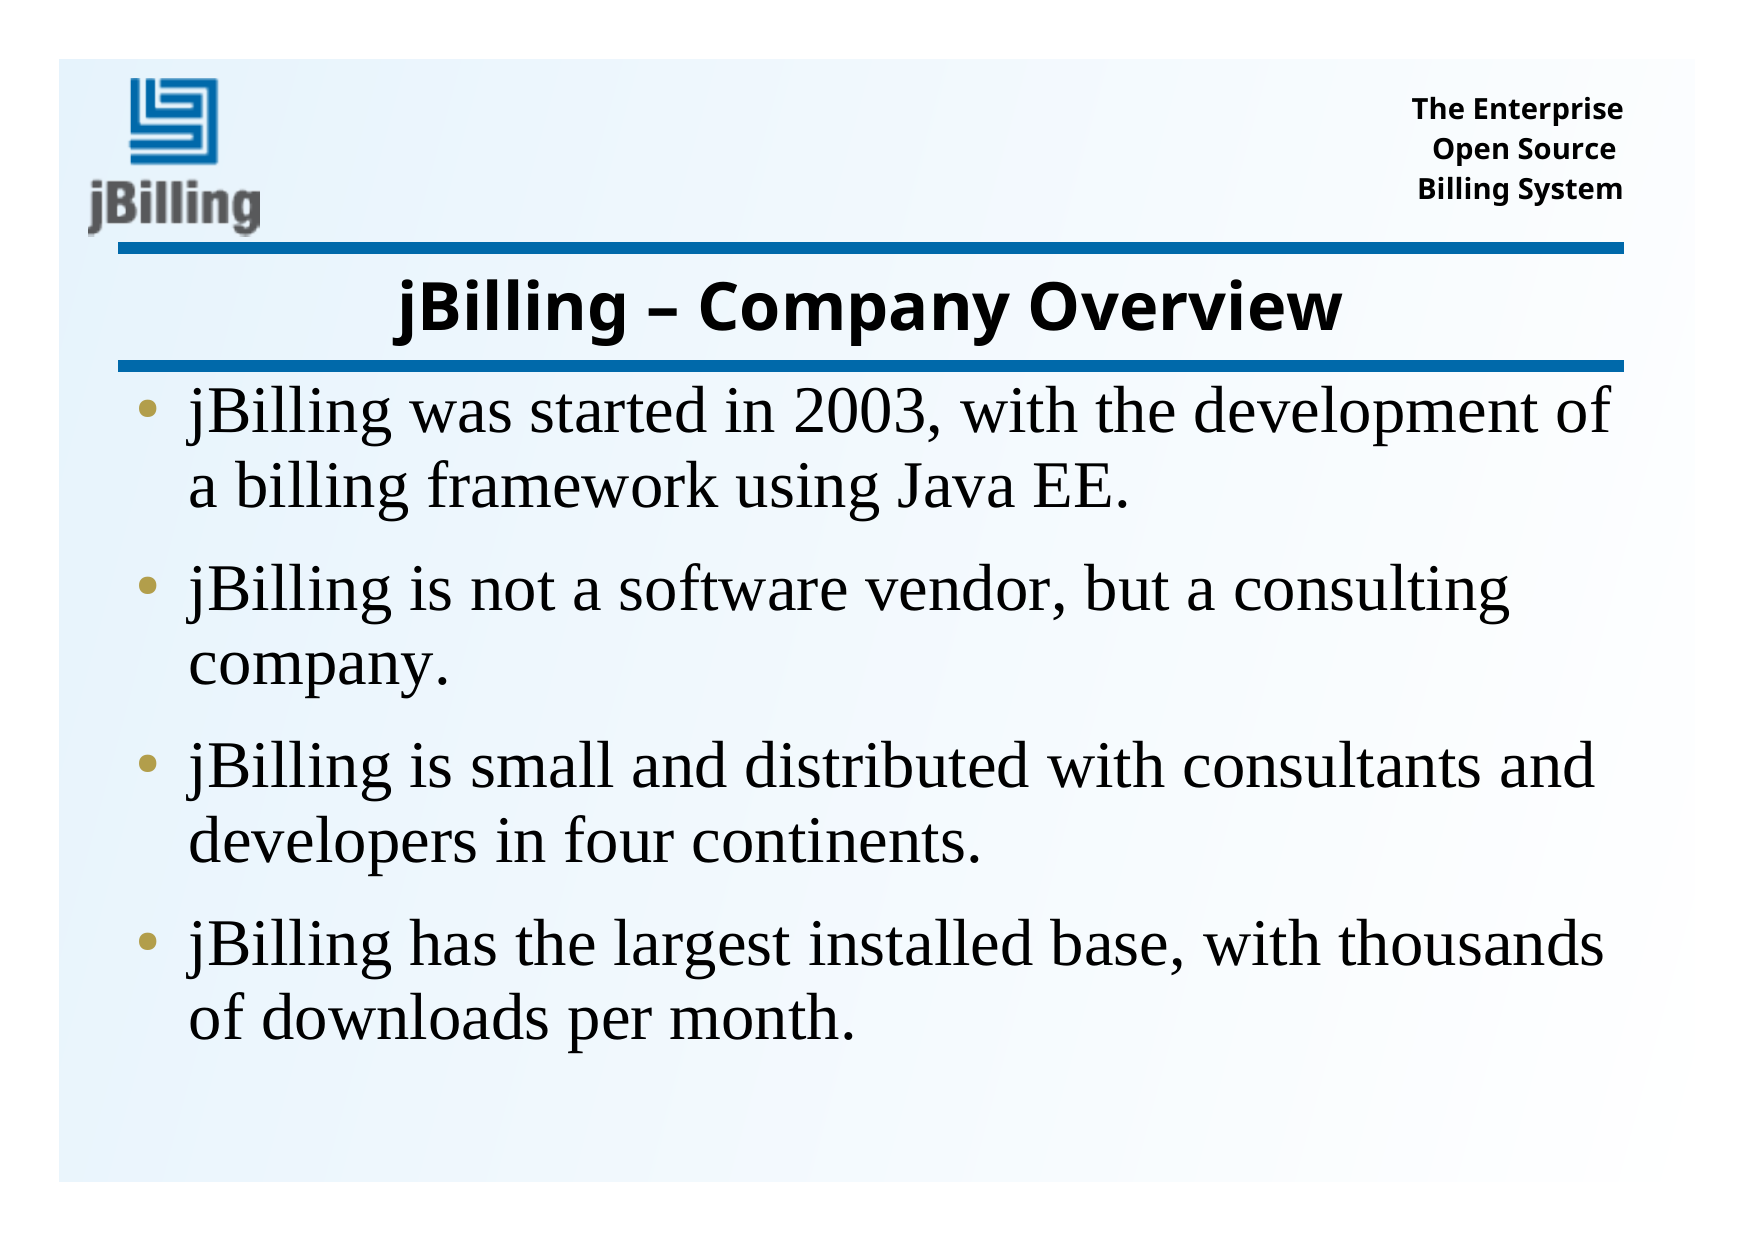

# jBilling – Company Overview
jBilling was started in 2003, with the development of a billing framework using Java EE.
jBilling is not a software vendor, but a consulting company.
jBilling is small and distributed with consultants and developers in four continents.
jBilling has the largest installed base, with thousands of downloads per month.